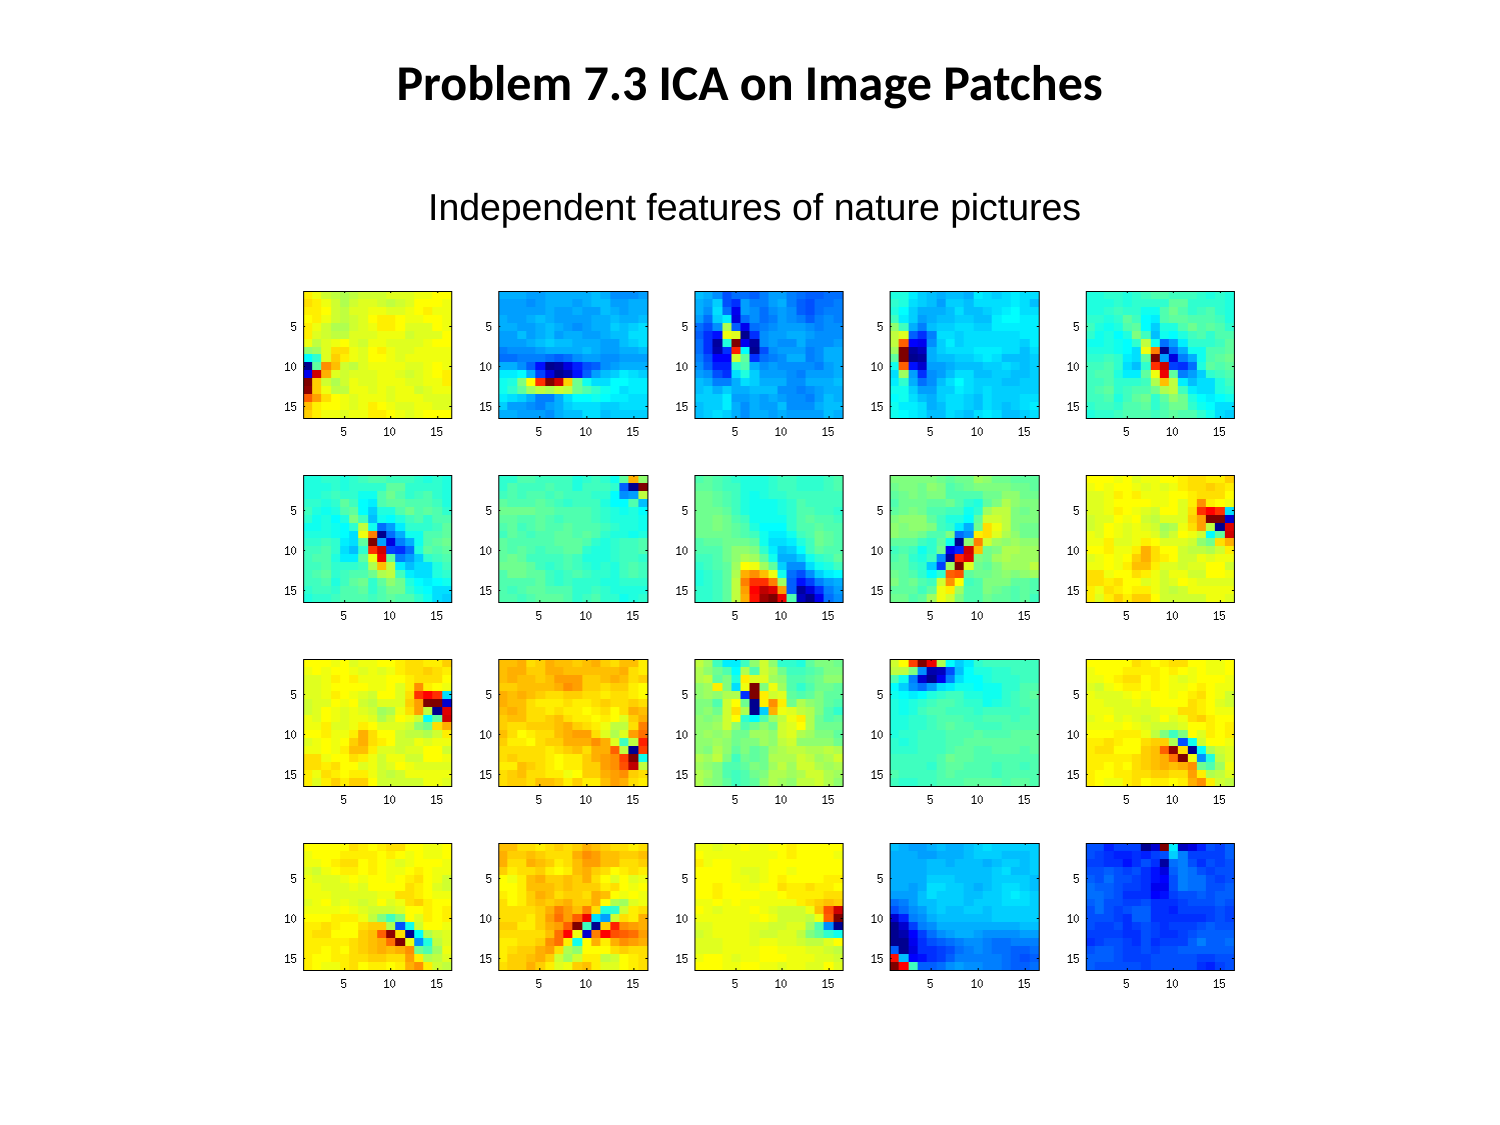

Problem 7.3 ICA on Image Patches
Independent features of nature pictures